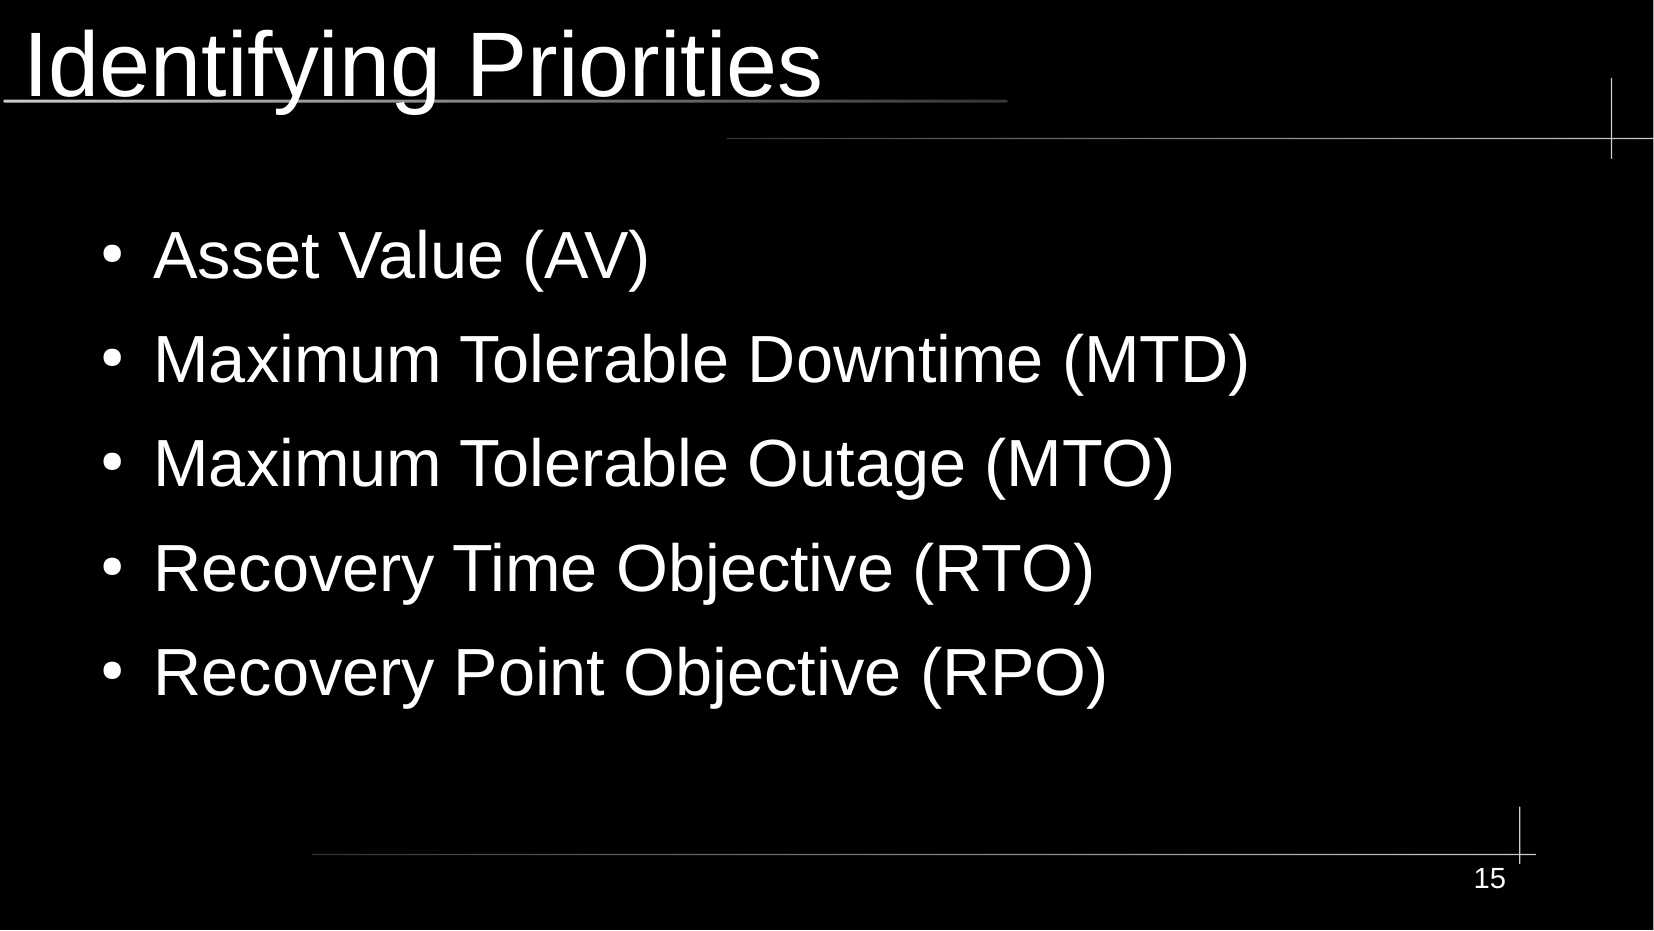

# Identifying Priorities
Asset Value (AV)
Maximum Tolerable Downtime (MTD)
Maximum Tolerable Outage (MTO)
Recovery Time Objective (RTO)
Recovery Point Objective (RPO)
15